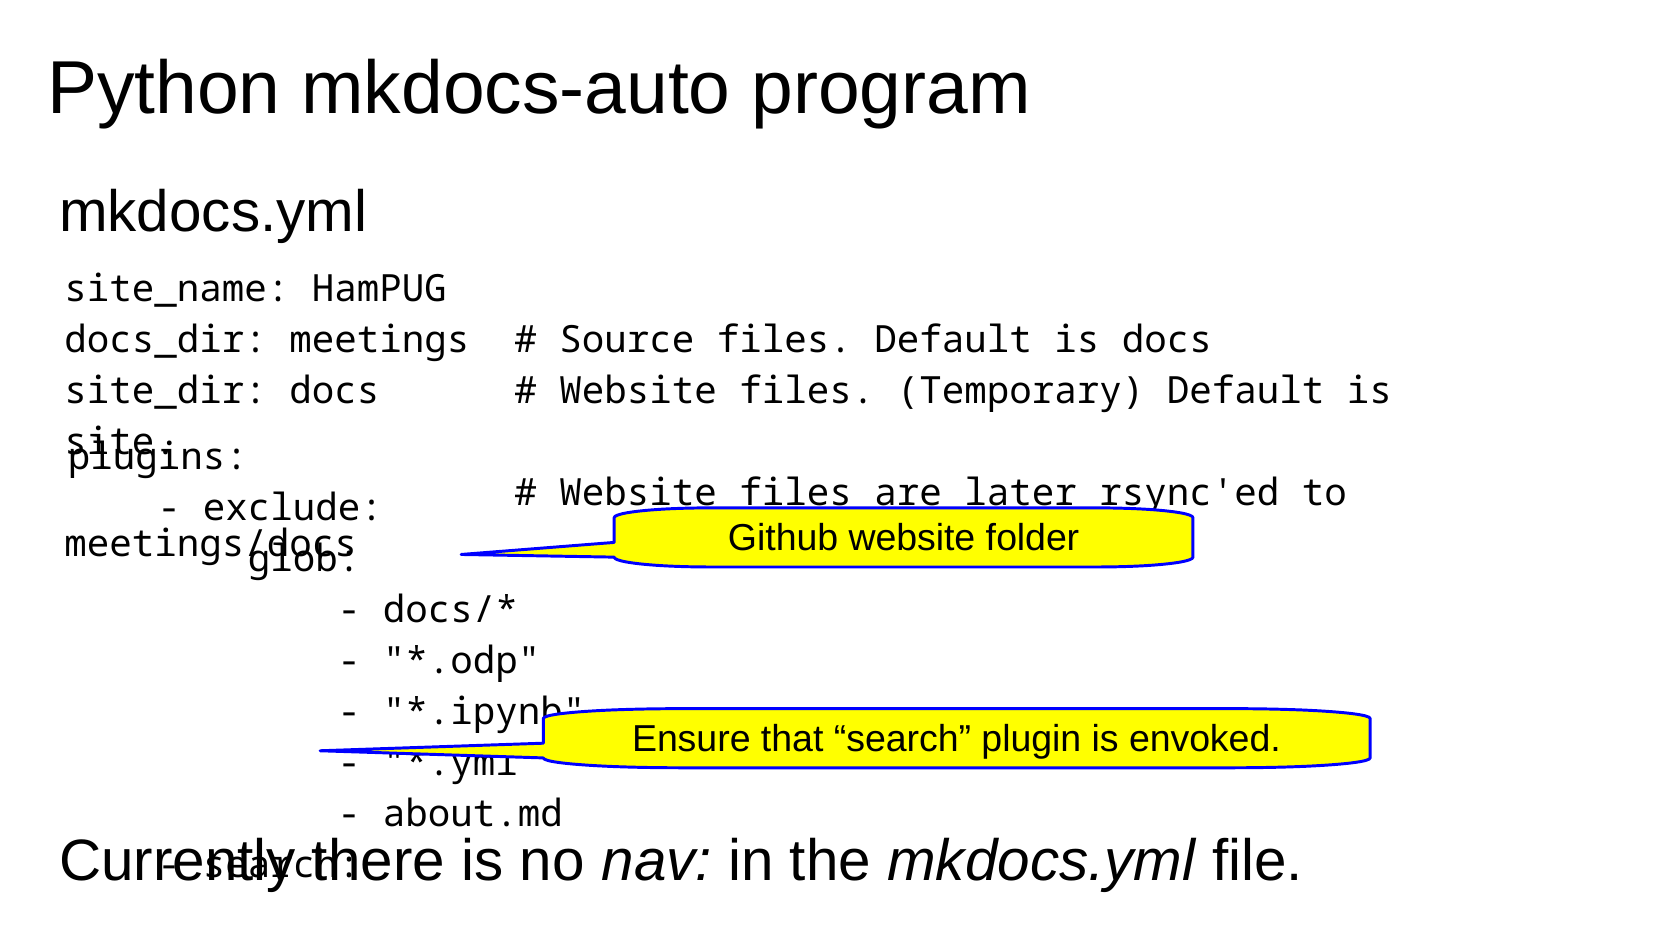

# Python mkdocs-auto program
mkdocs.yml
site_name: HamPUG
docs_dir: meetings # Source files. Default is docs
site_dir: docs # Website files. (Temporary) Default is site.
 # Website files are later rsync'ed to meetings/docs
plugins:
 - exclude:
 glob:
 - docs/*
 - "*.odp"
 - "*.ipynb"
 - "*.yml"
 - about.md
 - search:
Github website folder
Ensure that “search” plugin is envoked.
Currently there is no nav: in the mkdocs.yml file.